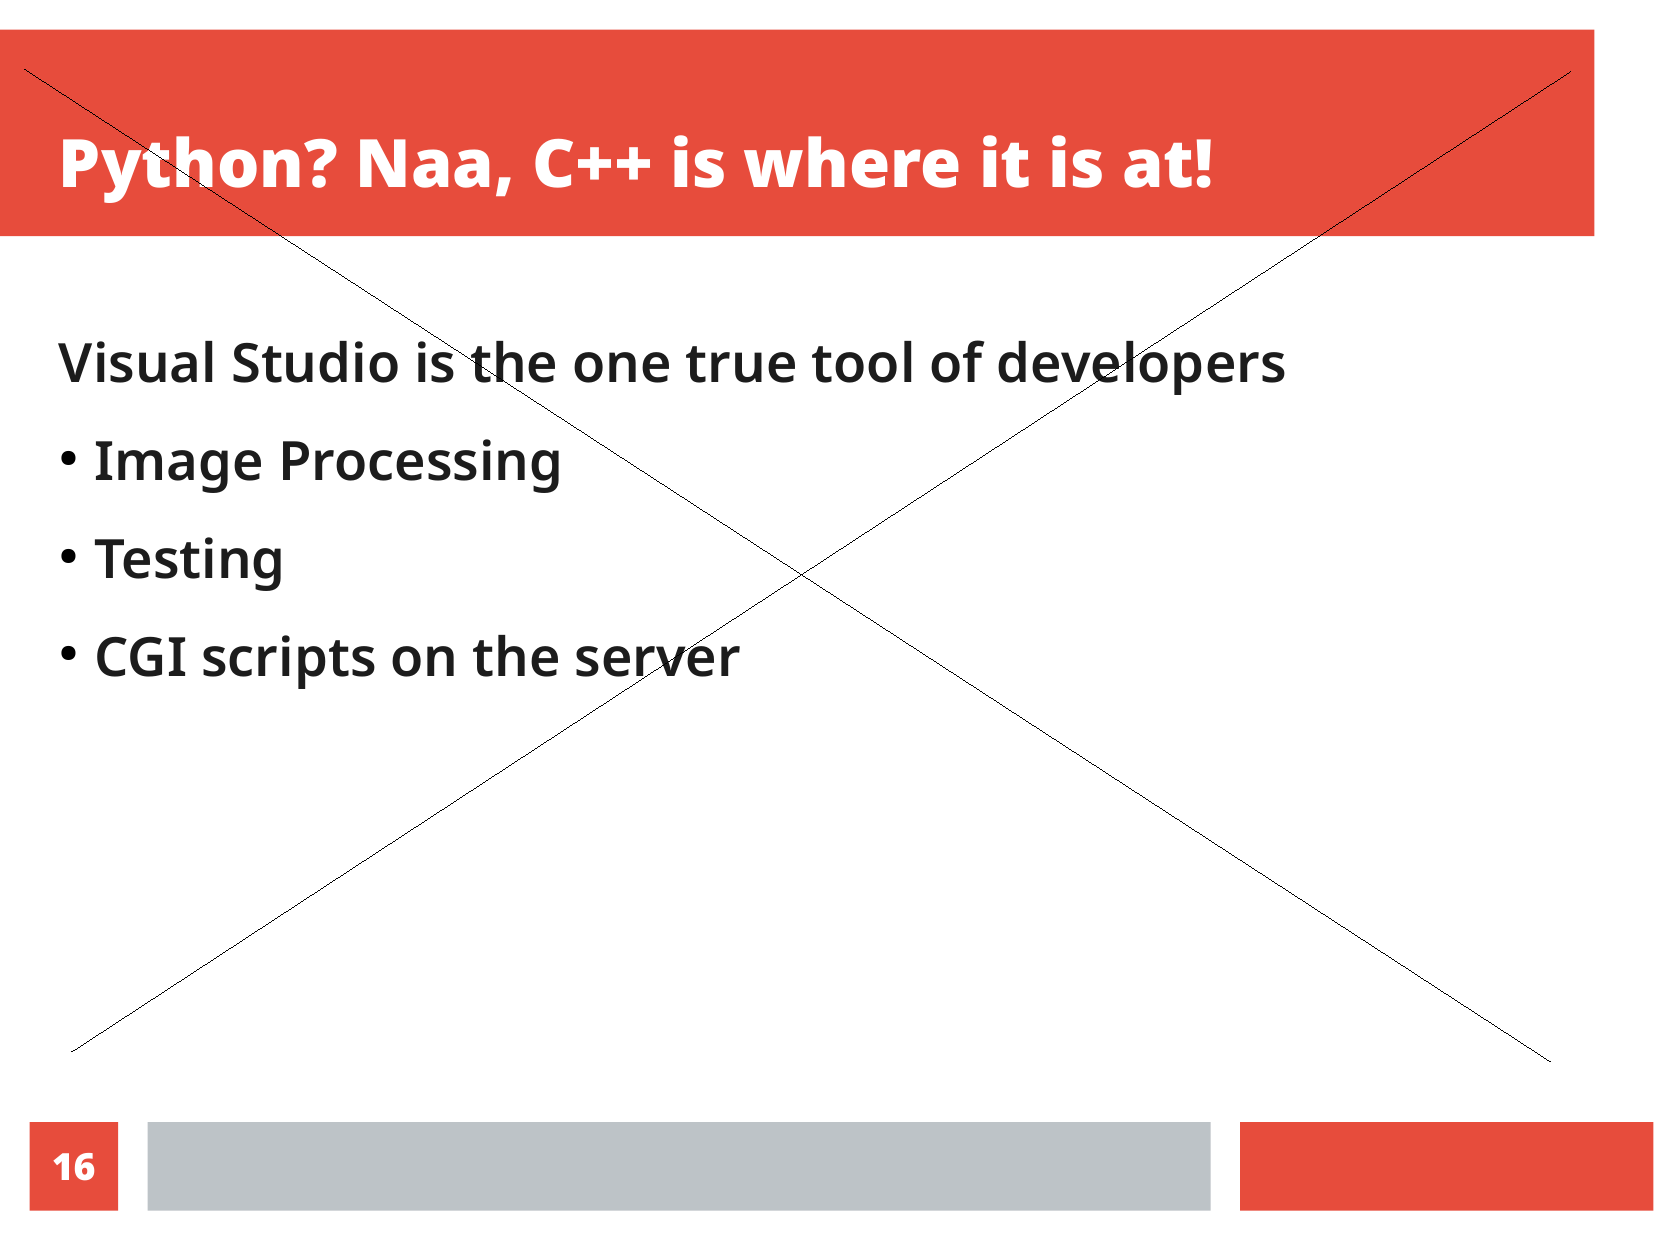

# Python? Naa, C++ is where it is at!
Visual Studio is the one true tool of developers
Image Processing
Testing
CGI scripts on the server
16